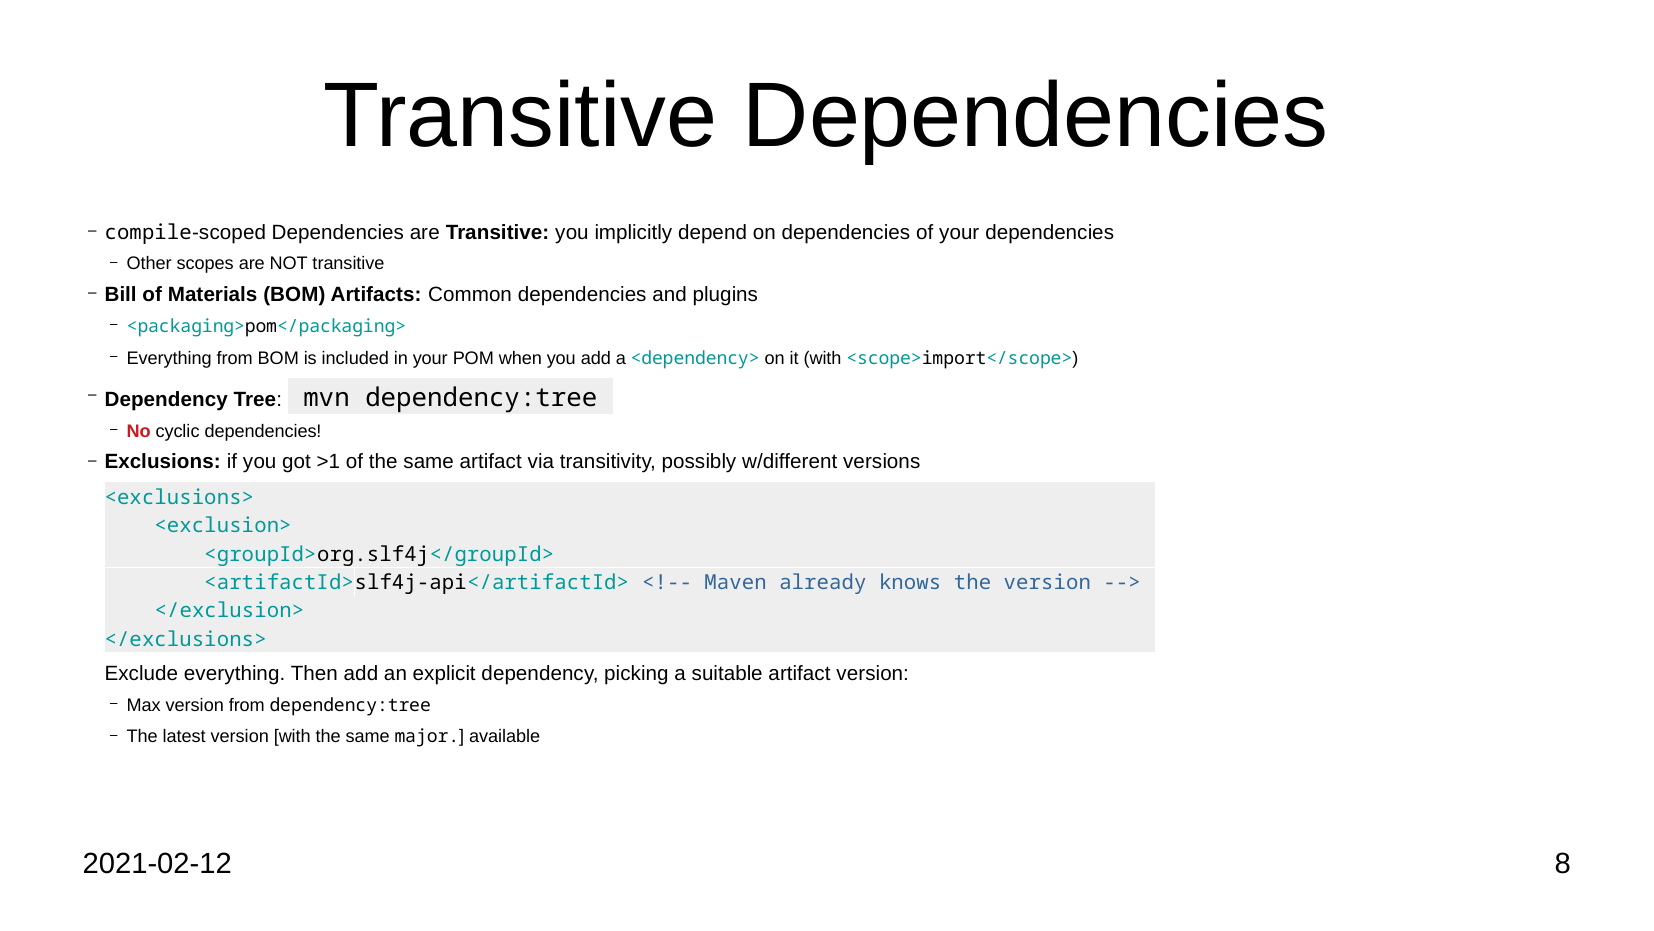

# Transitive Dependencies
compile-scoped Dependencies are Transitive: you implicitly depend on dependencies of your dependencies
Other scopes are NOT transitive
Bill of Materials (BOM) Artifacts: Common dependencies and plugins
<packaging>pom</packaging>
Everything from BOM is included in your POM when you add a <dependency> on it (with <scope>import</scope>)
Dependency Tree: mvn dependency:tree
No cyclic dependencies!
Exclusions: if you got >1 of the same artifact via transitivity, possibly w/different versions
<exclusions>
 <exclusion>
 <groupId>org.slf4j</groupId>
 <artifactId>slf4j-api</artifactId> <!-- Maven already knows the version -->
 </exclusion>
</exclusions>
Exclude everything. Then add an explicit dependency, picking a suitable artifact version:
Max version from dependency:tree
The latest version [with the same major.] available
2021-02-12
8